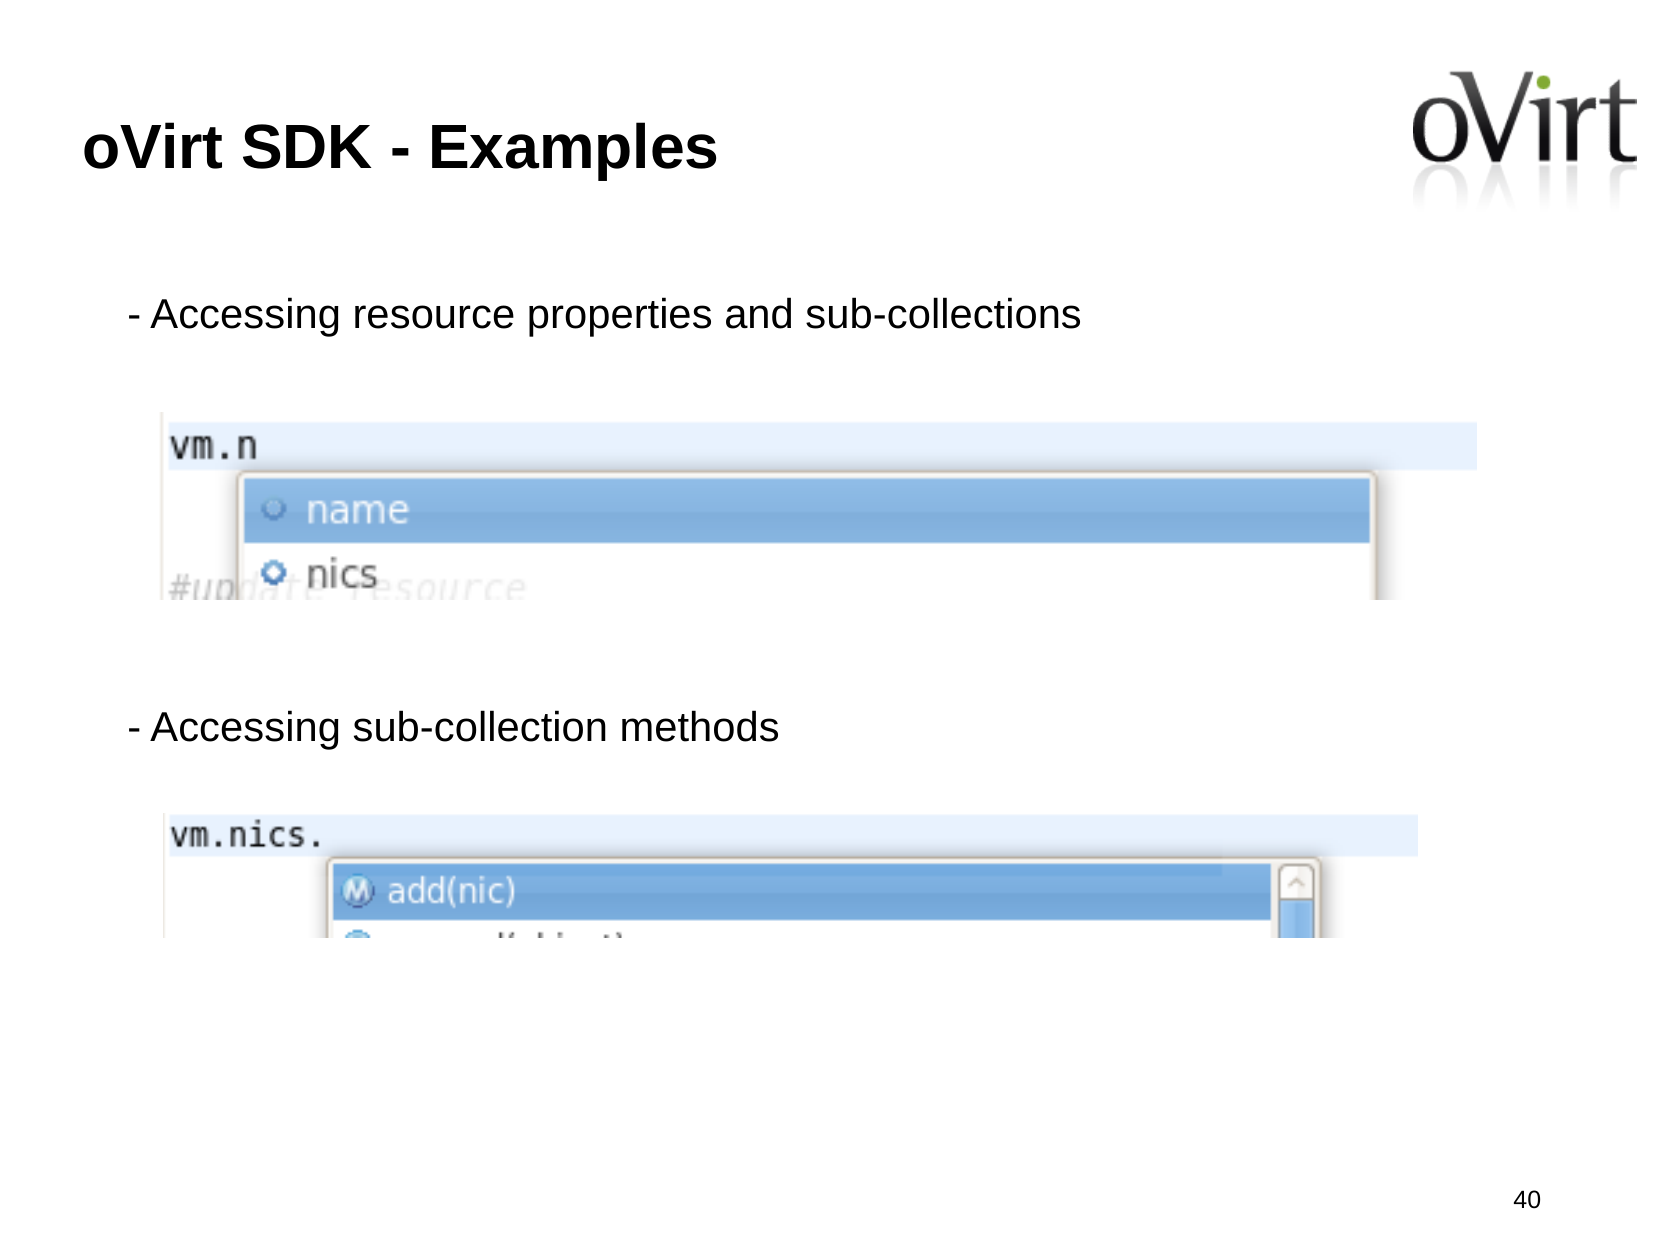

# oVirt SDK - Examples
- Accessing resource properties and sub-collections
- Accessing sub-collection methods